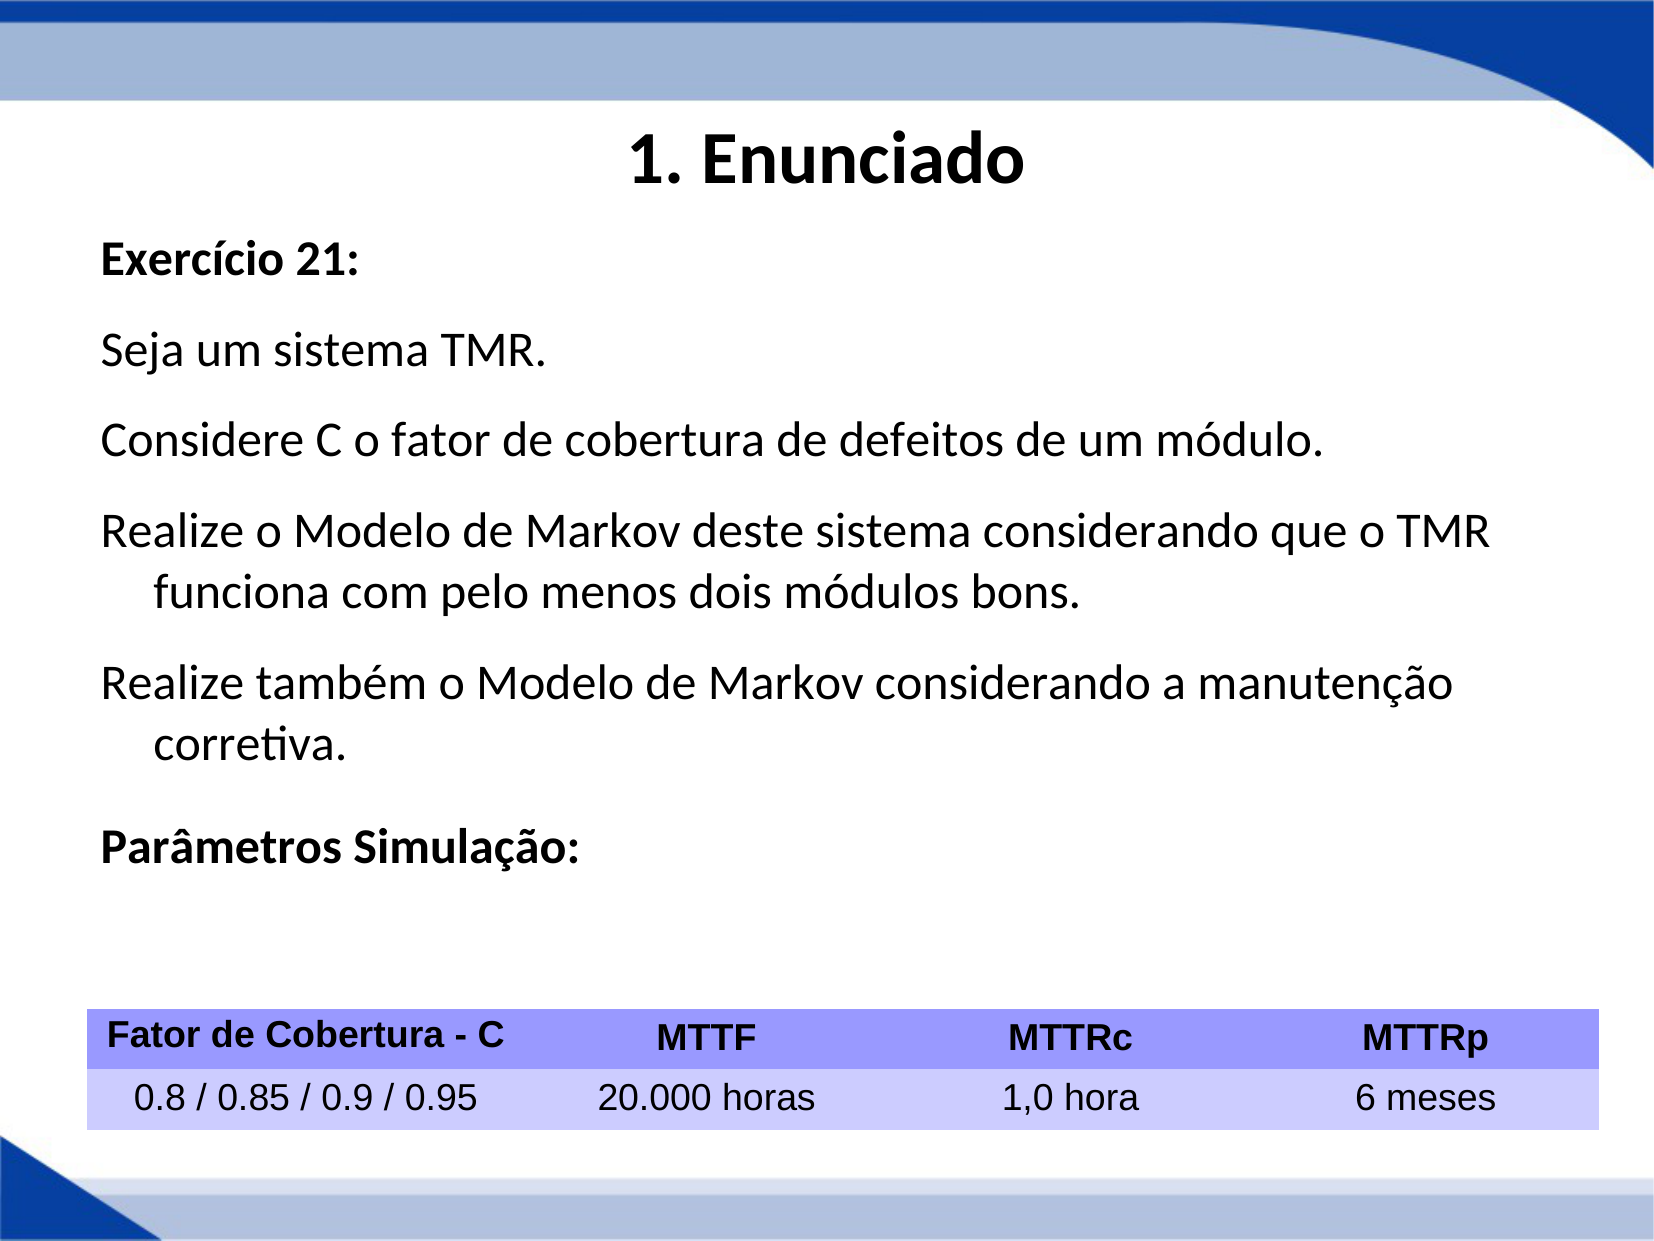

# 1. Enunciado
Exercício 21:
Seja um sistema TMR.
Considere C o fator de cobertura de defeitos de um módulo.
Realize o Modelo de Markov deste sistema considerando que o TMR funciona com pelo menos dois módulos bons.
Realize também o Modelo de Markov considerando a manutenção corretiva.
Parâmetros Simulação:
| Fator de Cobertura - C | MTTF | MTTRc | MTTRp |
| --- | --- | --- | --- |
| 0.8 / 0.85 / 0.9 / 0.95 | 20.000 horas | 1,0 hora | 6 meses |